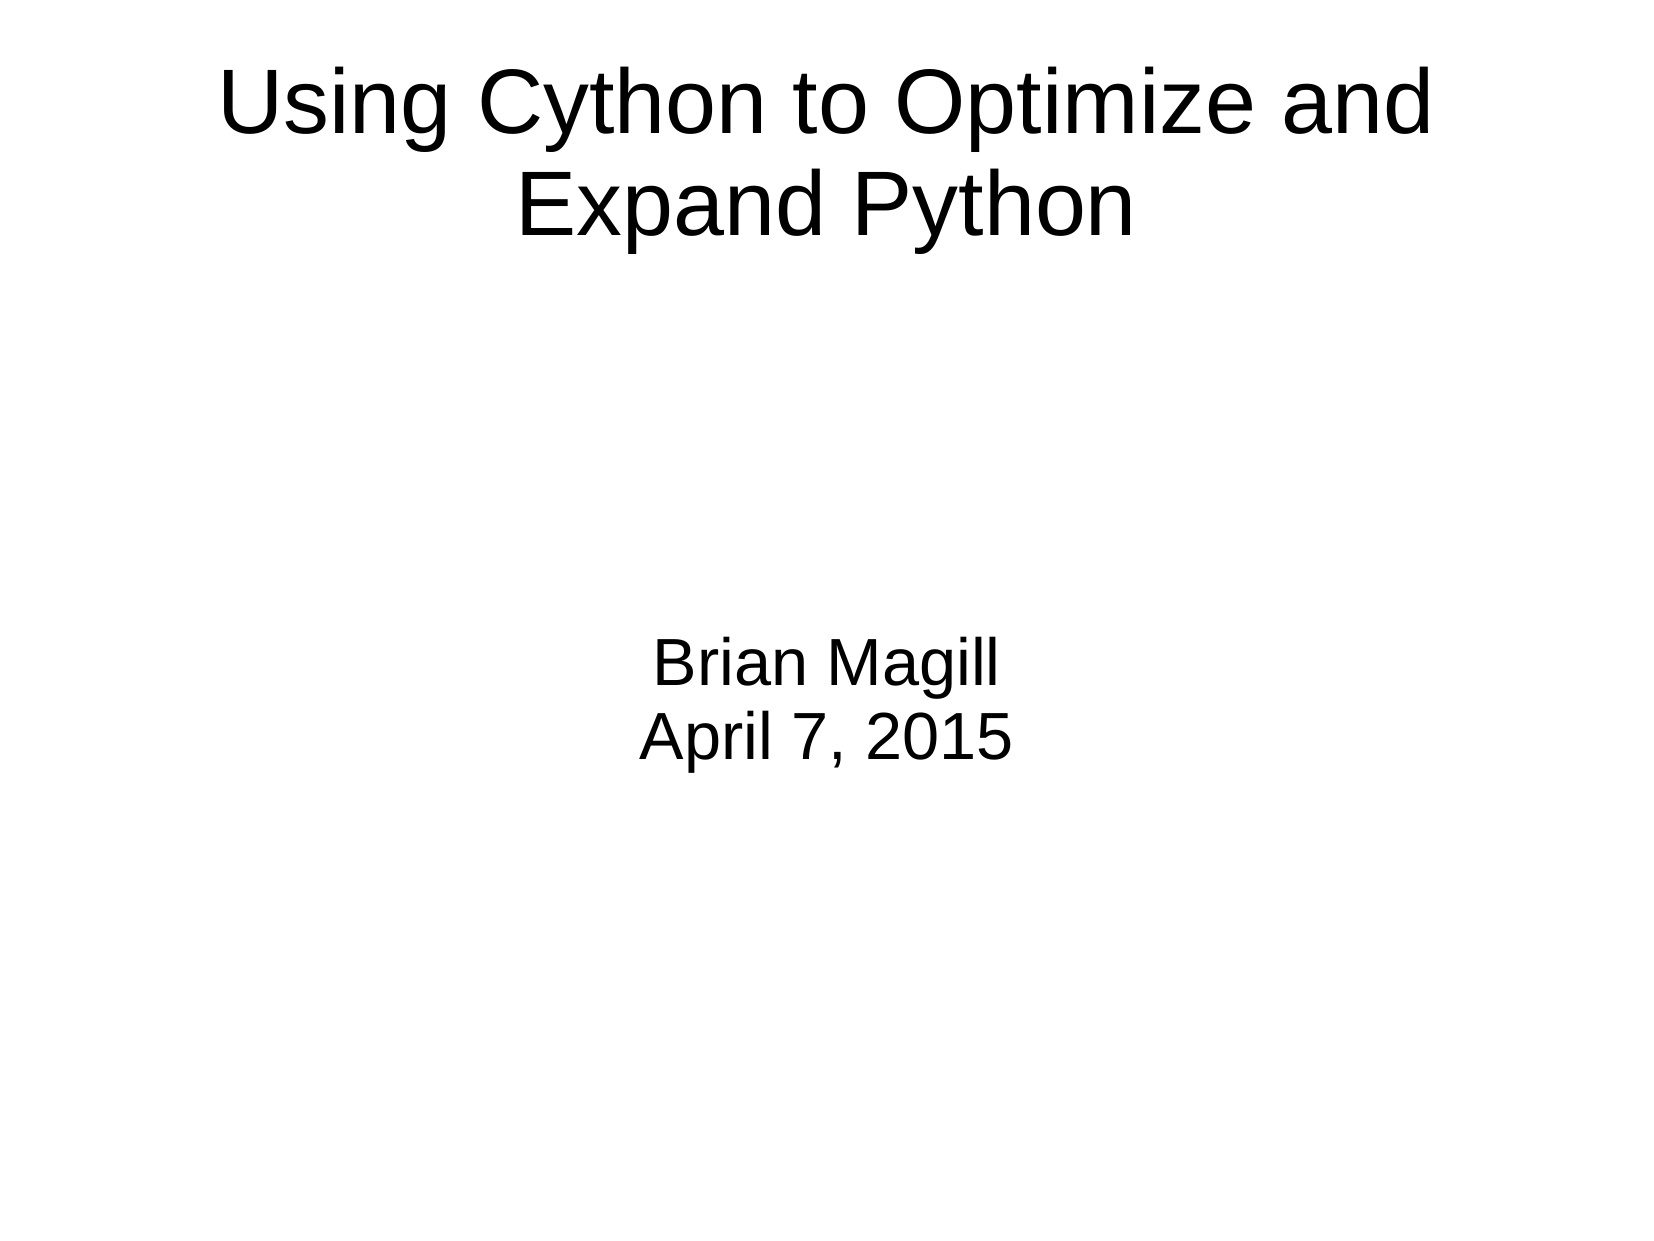

# Using Cython to Optimize and Expand Python
Brian Magill
April 7, 2015